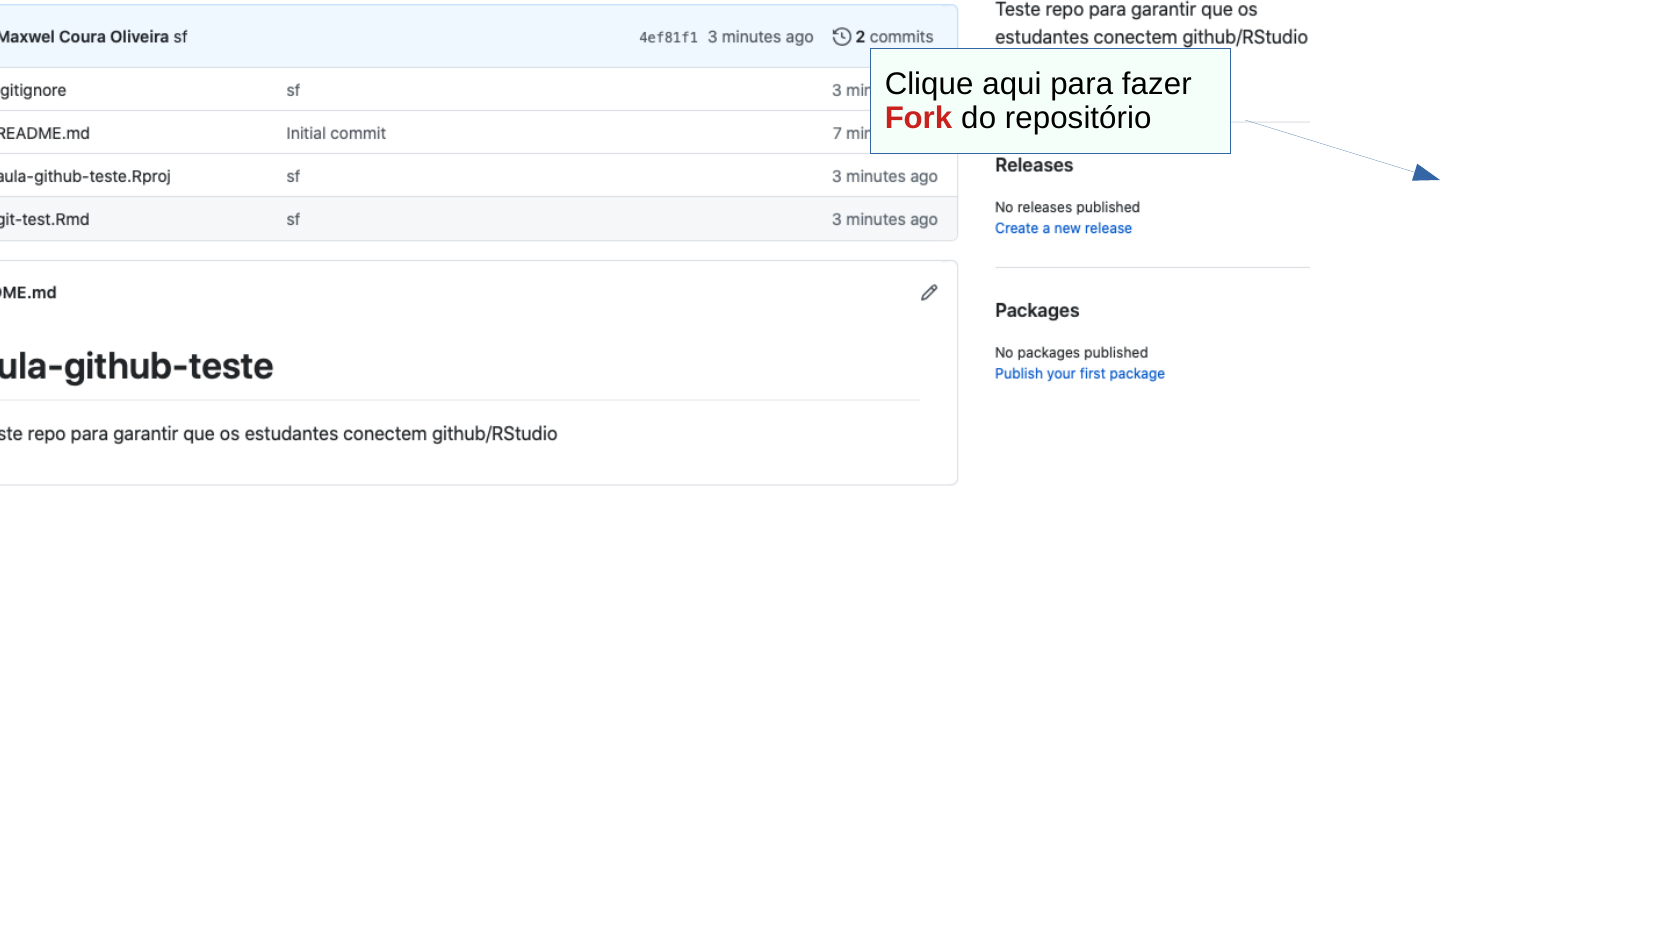

Clique aqui para fazer
Fork do repositório